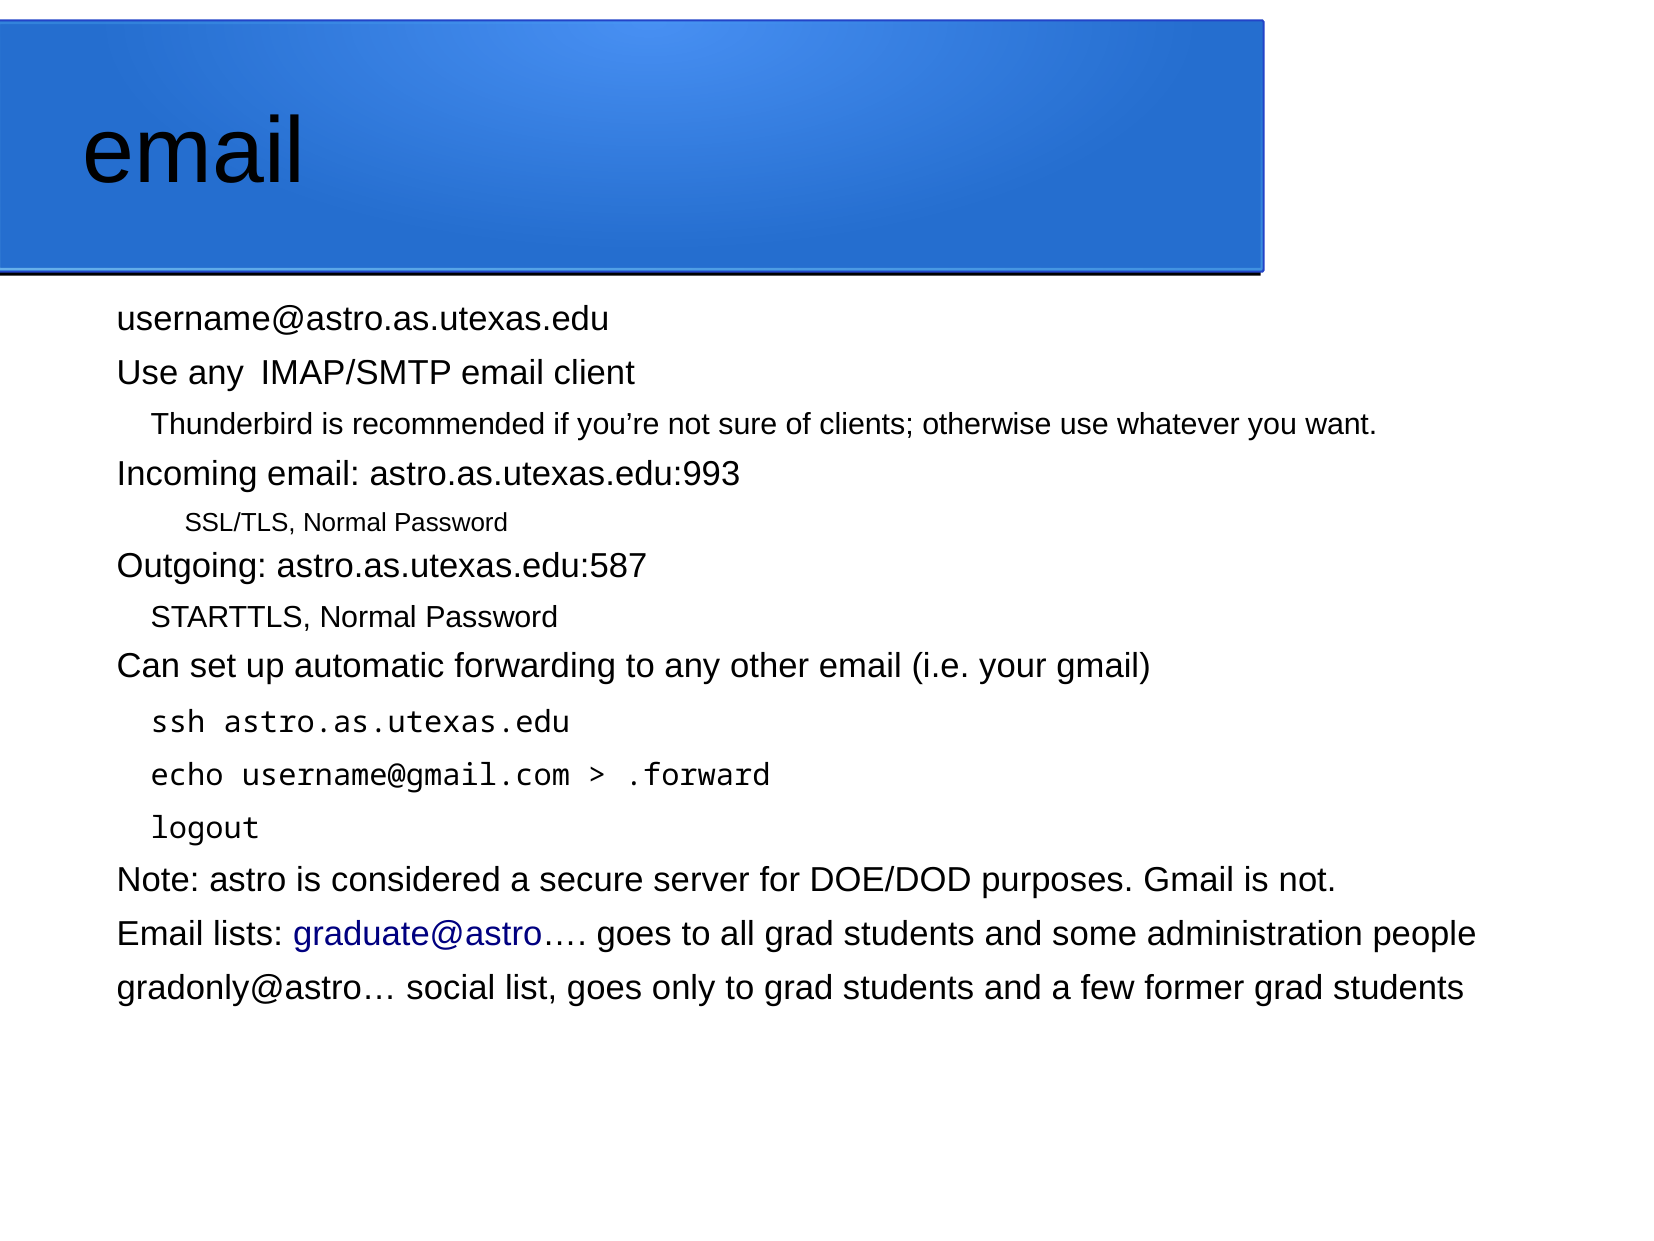

# email
username@astro.as.utexas.edu
Use any 	IMAP/SMTP email client
Thunderbird is recommended if you’re not sure of clients; otherwise use whatever you want.
Incoming email: astro.as.utexas.edu:993
SSL/TLS, Normal Password
Outgoing: astro.as.utexas.edu:587
STARTTLS, Normal Password
Can set up automatic forwarding to any other email (i.e. your gmail)
ssh astro.as.utexas.edu
echo username@gmail.com > .forward
logout
Note: astro is considered a secure server for DOE/DOD purposes. Gmail is not.
Email lists: graduate@astro…. goes to all grad students and some administration people
gradonly@astro… social list, goes only to grad students and a few former grad students